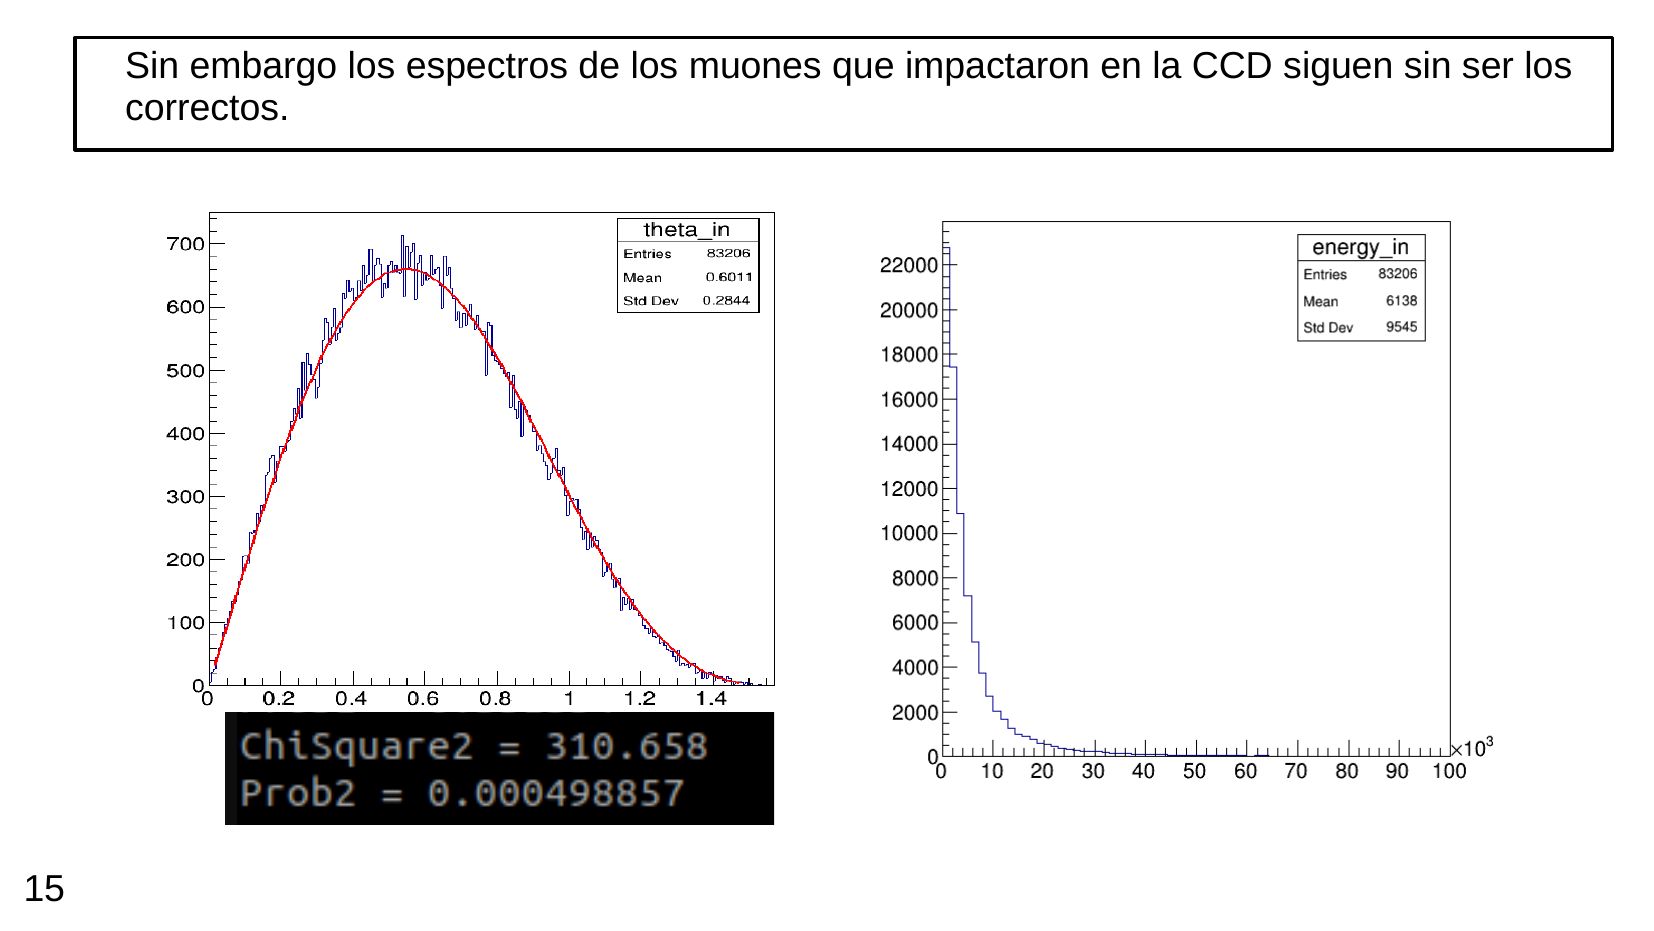

Sin embargo los espectros de los muones que impactaron en la CCD siguen sin ser los correctos.